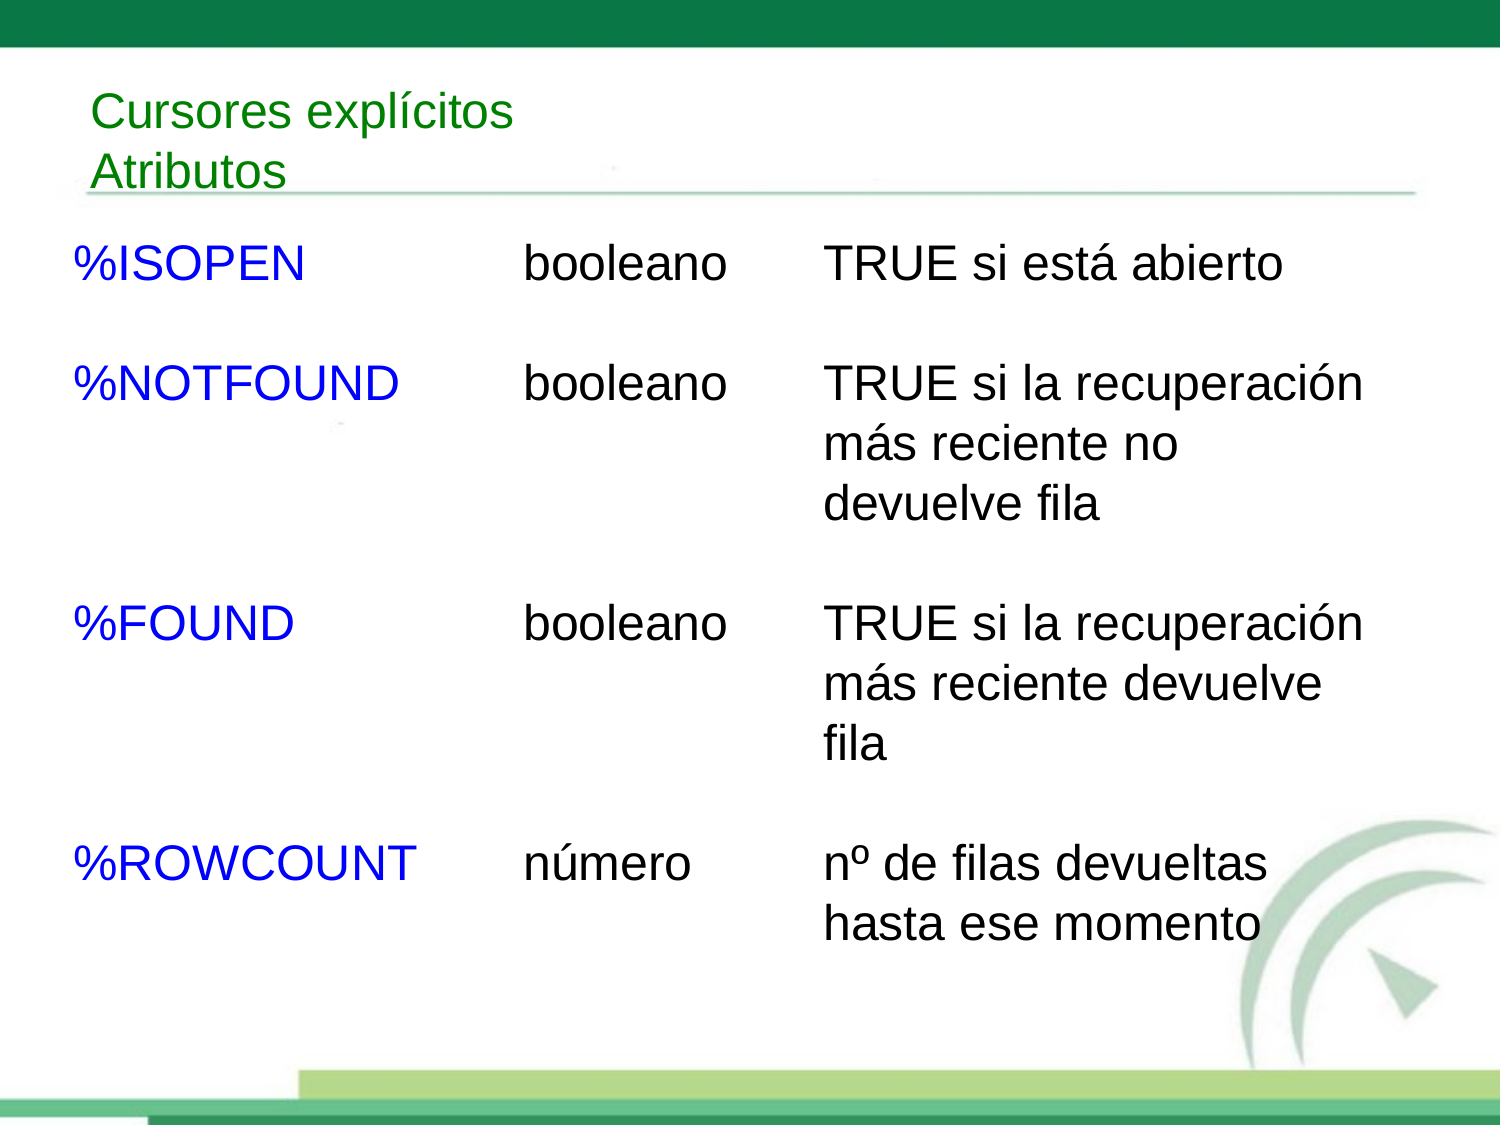

# Cursores explícitos Atributos
%ISOPEN		booleano	TRUE si está abierto
%NOTFOUND	booleano	TRUE si la recuperación 						más reciente no 							devuelve fila
%FOUND		booleano	TRUE si la recuperación 						más reciente devuelve 						fila
%ROWCOUNT	número	nº de filas devueltas 						hasta ese momento